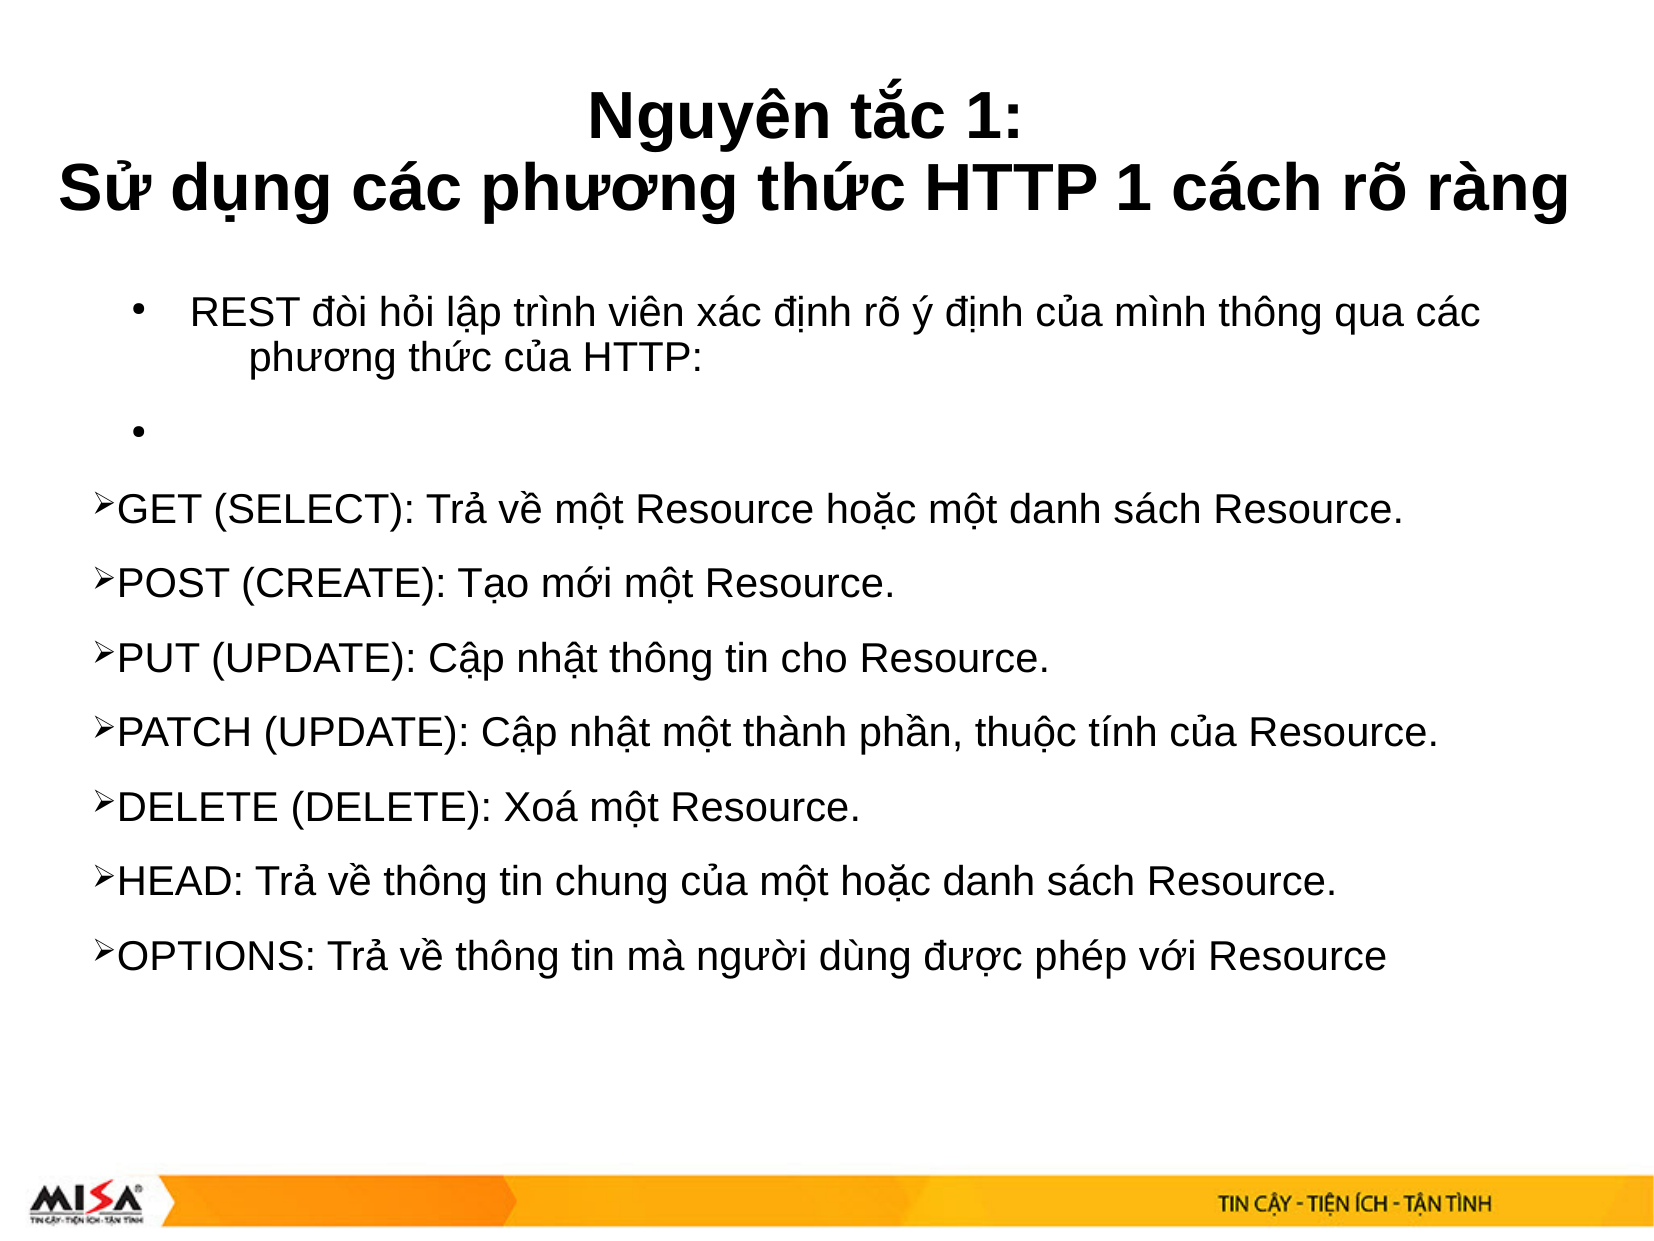

# Nguyên tắc 1: Sử dụng các phương thức HTTP 1 cách rõ ràng
REST đòi hỏi lập trình viên xác định rõ ý định của mình thông qua các phương thức của HTTP:
GET (SELECT): Trả về một Resource hoặc một danh sách Resource.
POST (CREATE): Tạo mới một Resource.
PUT (UPDATE): Cập nhật thông tin cho Resource.
PATCH (UPDATE): Cập nhật một thành phần, thuộc tính của Resource.
DELETE (DELETE): Xoá một Resource.
HEAD: Trả về thông tin chung của một hoặc danh sách Resource.
OPTIONS: Trả về thông tin mà người dùng được phép với Resource